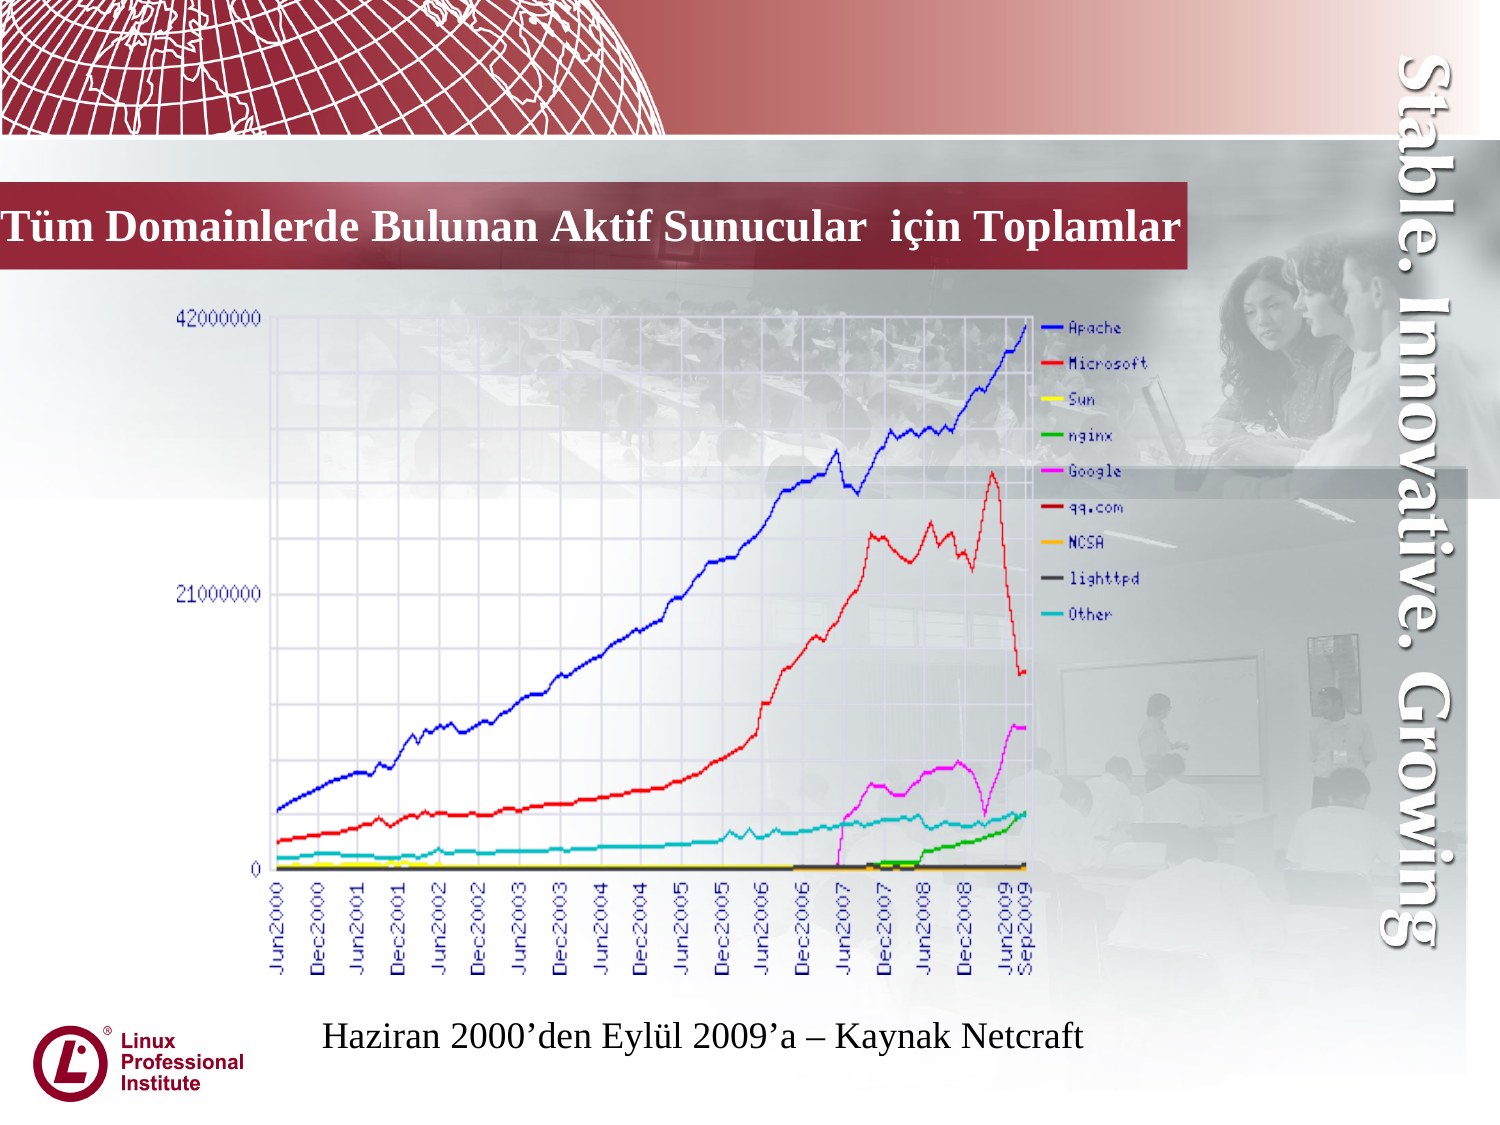

Tüm Domainlerde Bulunan Aktif Sunucular için Toplamlar
Haziran 2000’den Eylül 2009’a – Kaynak Netcraft